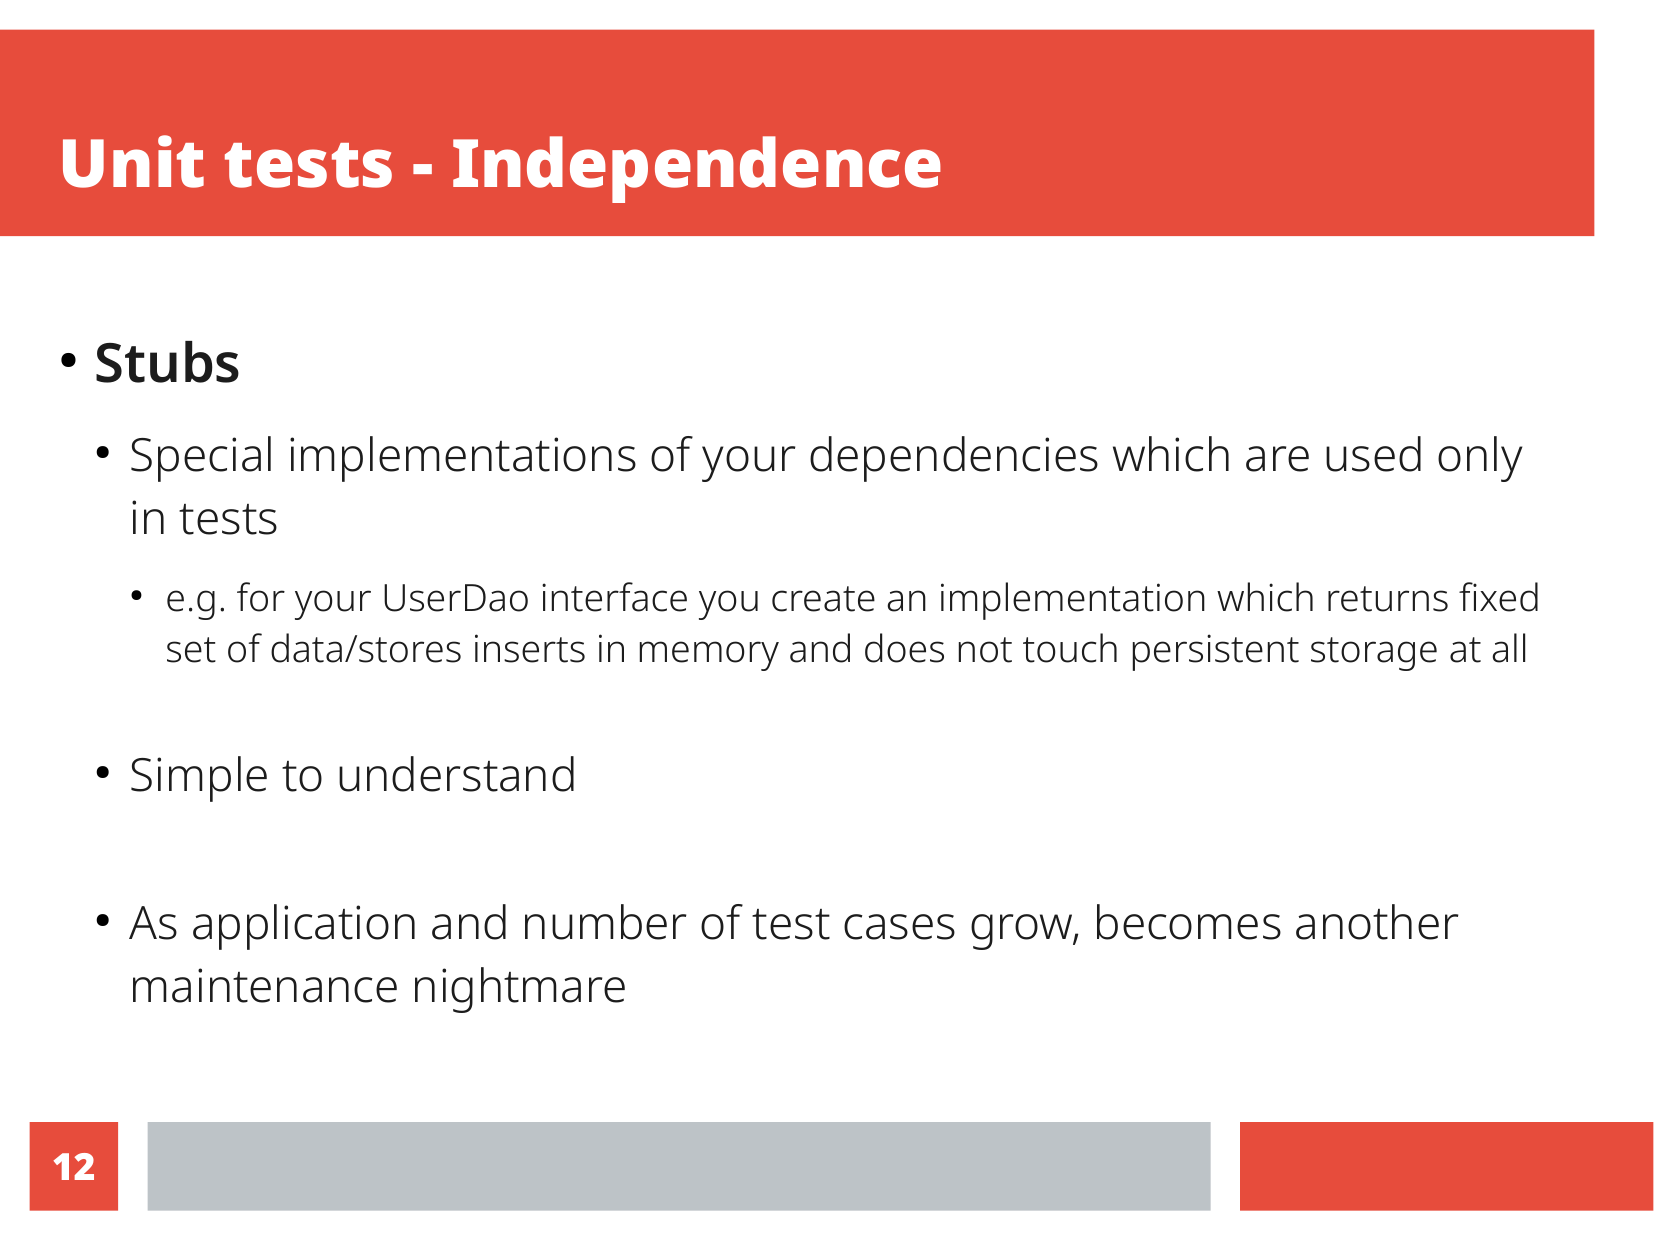

# Unit tests - Independence
Stubs
Special implementations of your dependencies which are used only in tests
e.g. for your UserDao interface you create an implementation which returns fixed set of data/stores inserts in memory and does not touch persistent storage at all
Simple to understand
As application and number of test cases grow, becomes another maintenance nightmare
12